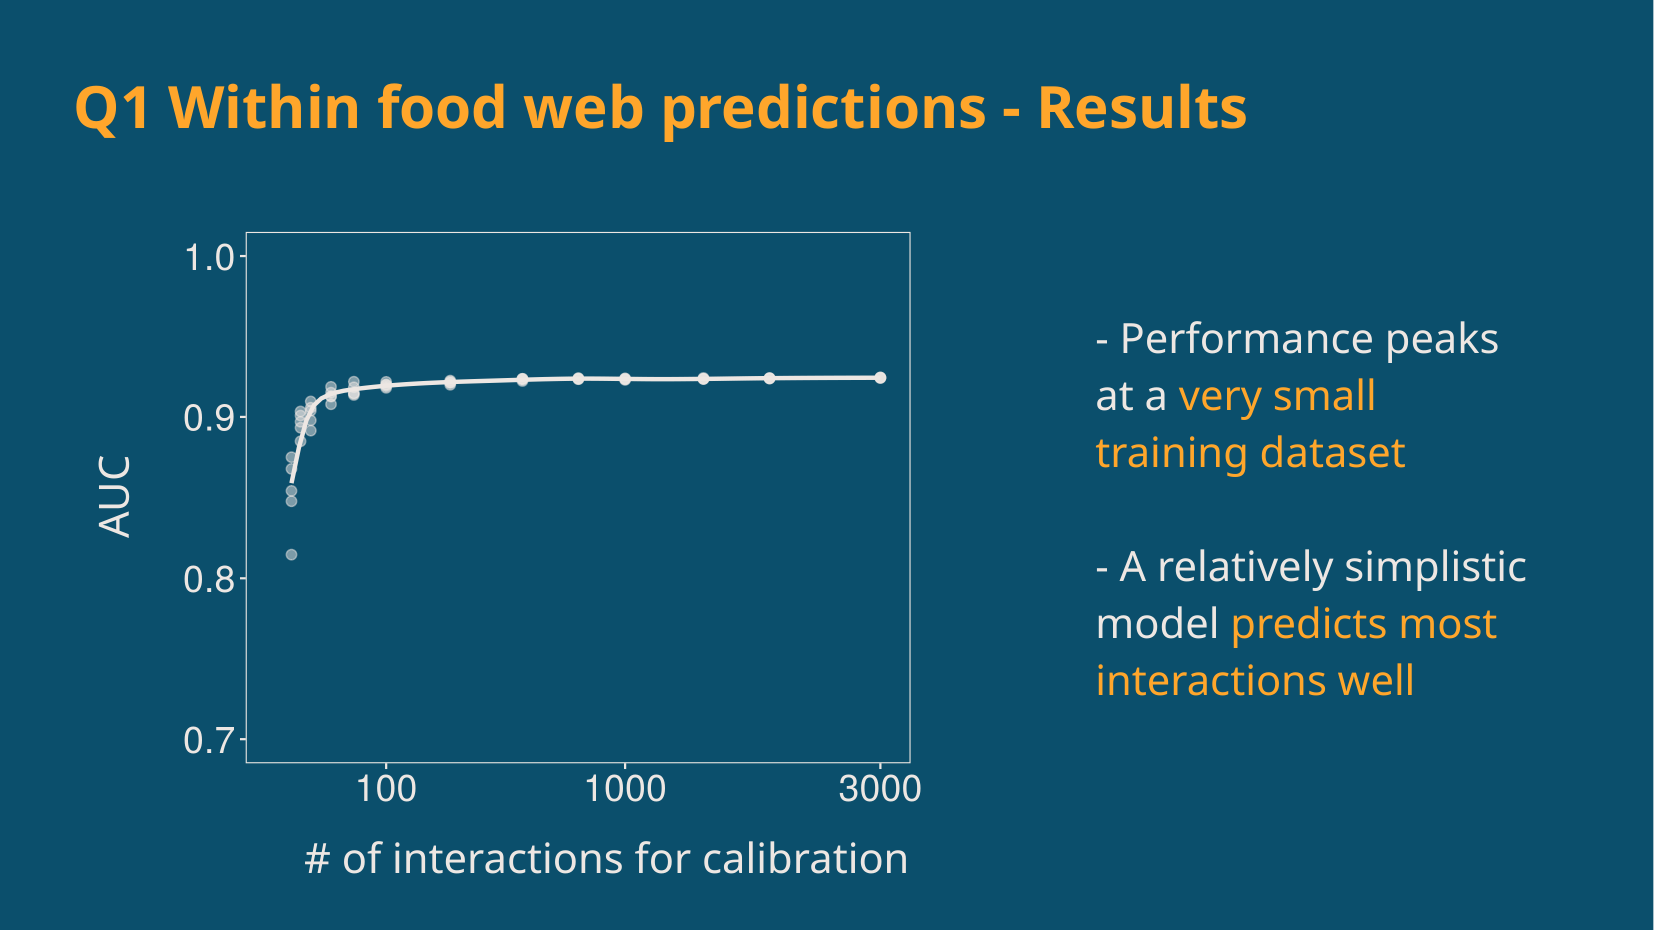

Q1 Within food web predictions - Results
- Performance peaks at a very small training dataset
- A relatively simplistic model predicts most interactions well
AUC
# of interactions for calibration